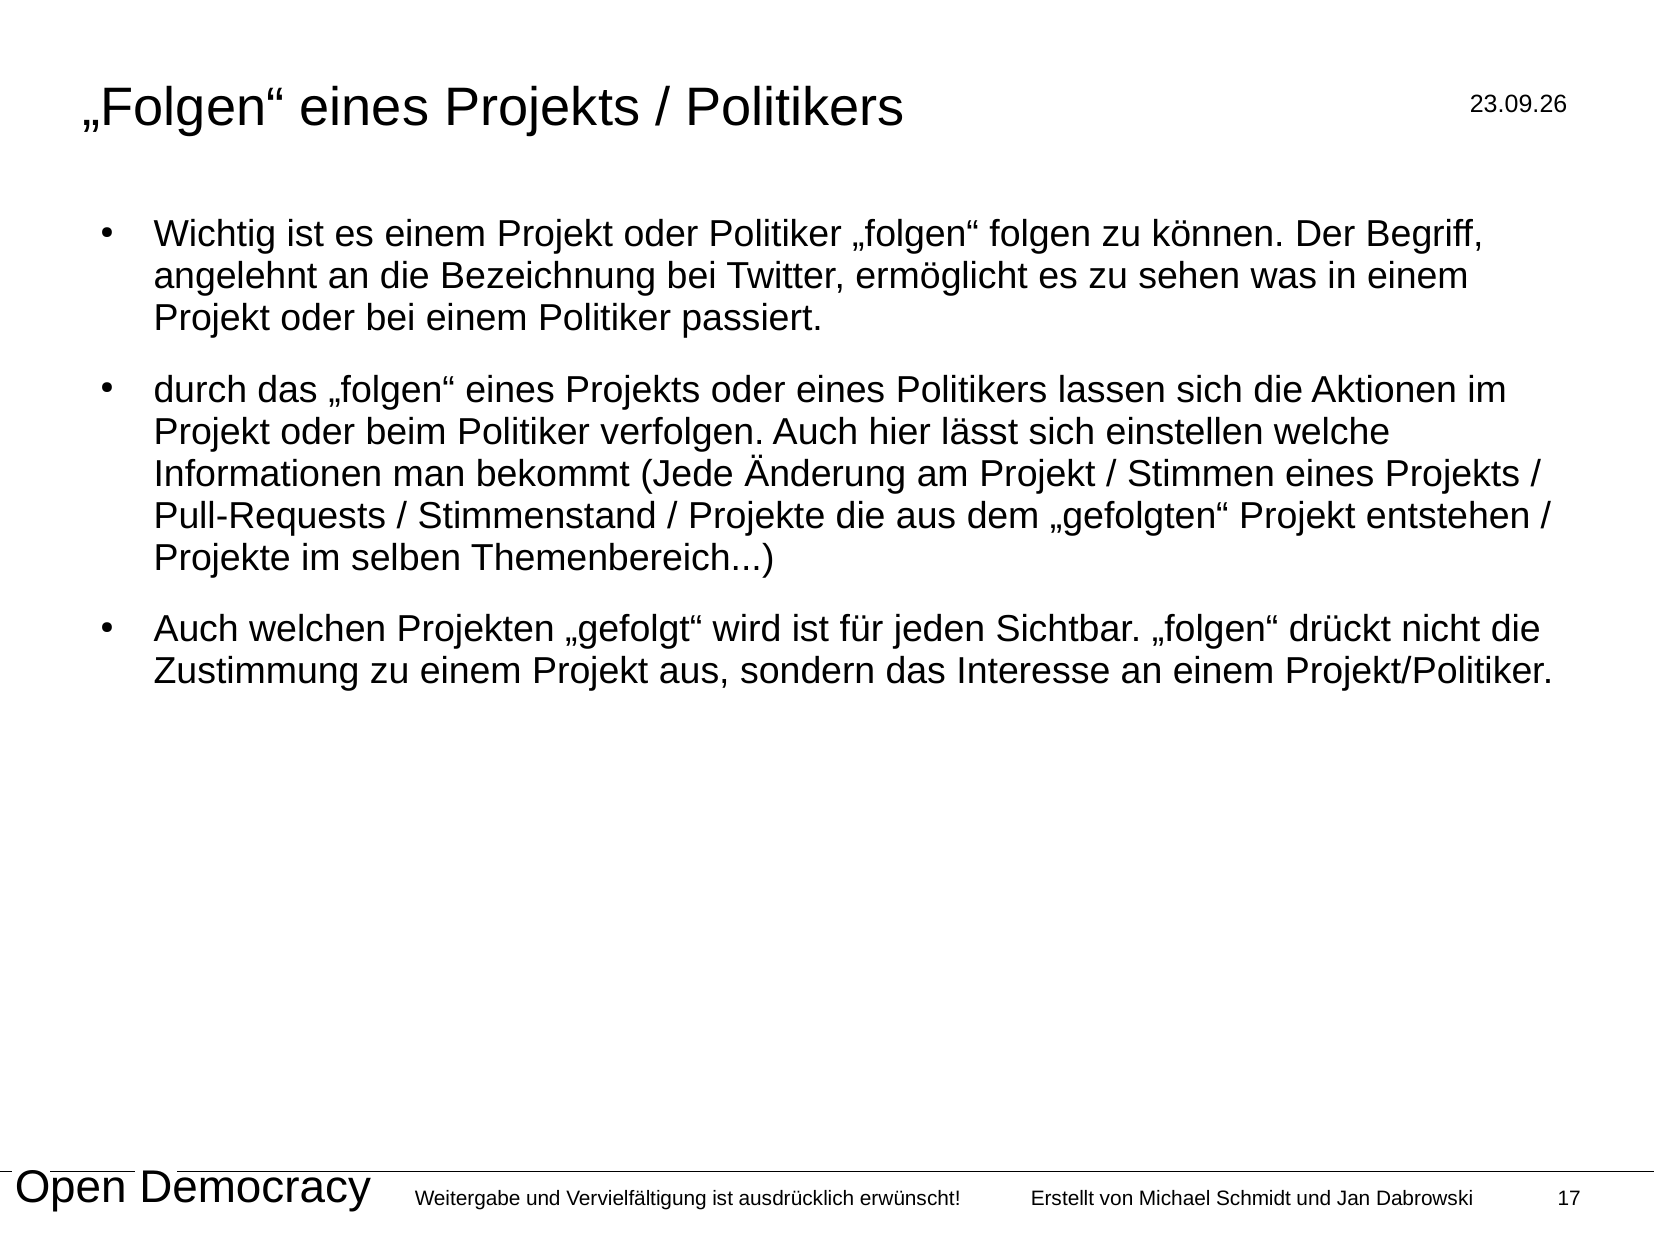

# „Folgen“ eines Projekts / Politikers
Wichtig ist es einem Projekt oder Politiker „folgen“ folgen zu können. Der Begriff, angelehnt an die Bezeichnung bei Twitter, ermöglicht es zu sehen was in einem Projekt oder bei einem Politiker passiert.
durch das „folgen“ eines Projekts oder eines Politikers lassen sich die Aktionen im Projekt oder beim Politiker verfolgen. Auch hier lässt sich einstellen welche Informationen man bekommt (Jede Änderung am Projekt / Stimmen eines Projekts / Pull-Requests / Stimmenstand / Projekte die aus dem „gefolgten“ Projekt entstehen / Projekte im selben Themenbereich...)
Auch welchen Projekten „gefolgt“ wird ist für jeden Sichtbar. „folgen“ drückt nicht die Zustimmung zu einem Projekt aus, sondern das Interesse an einem Projekt/Politiker.